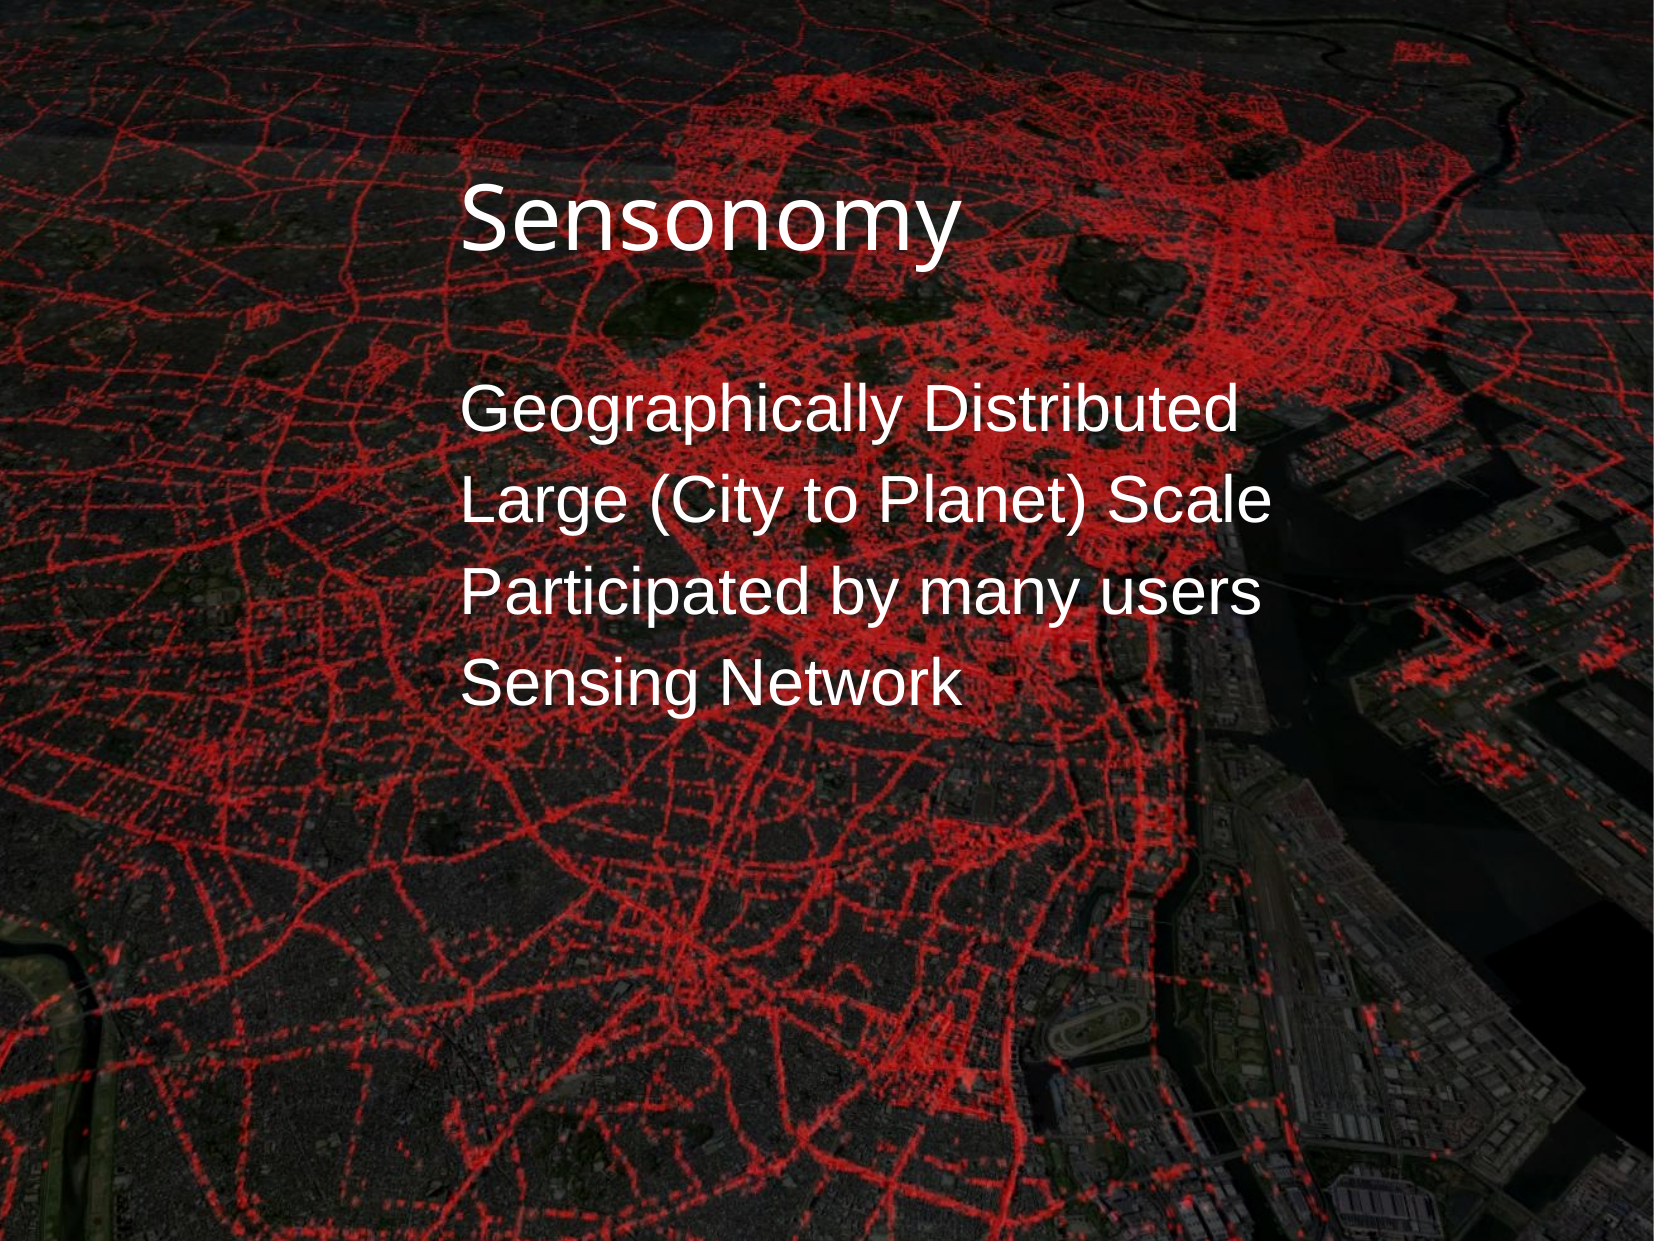

Sensonomy
Geographically Distributed
Large (City to Planet) Scale
Participated by many users
Sensing Network